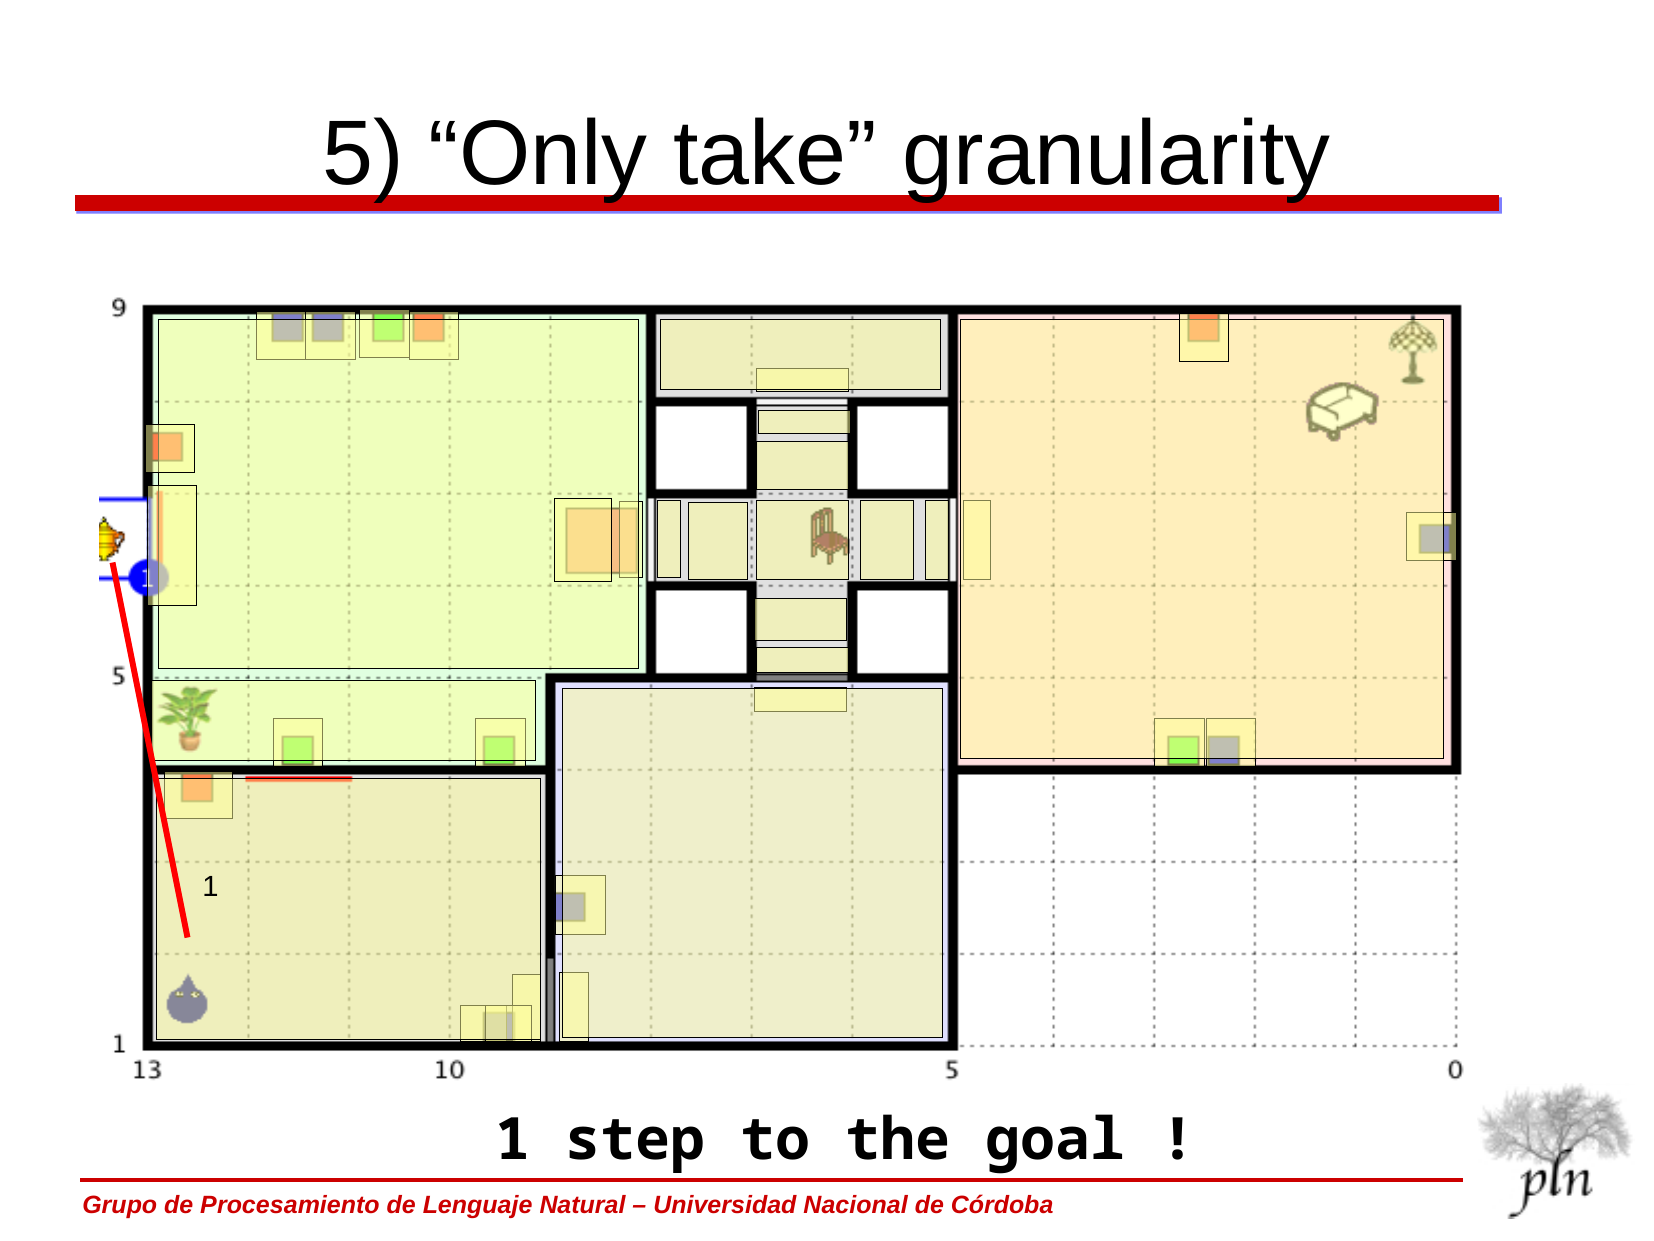

# 5) “Only take” granularity
1
 1 step to the goal !